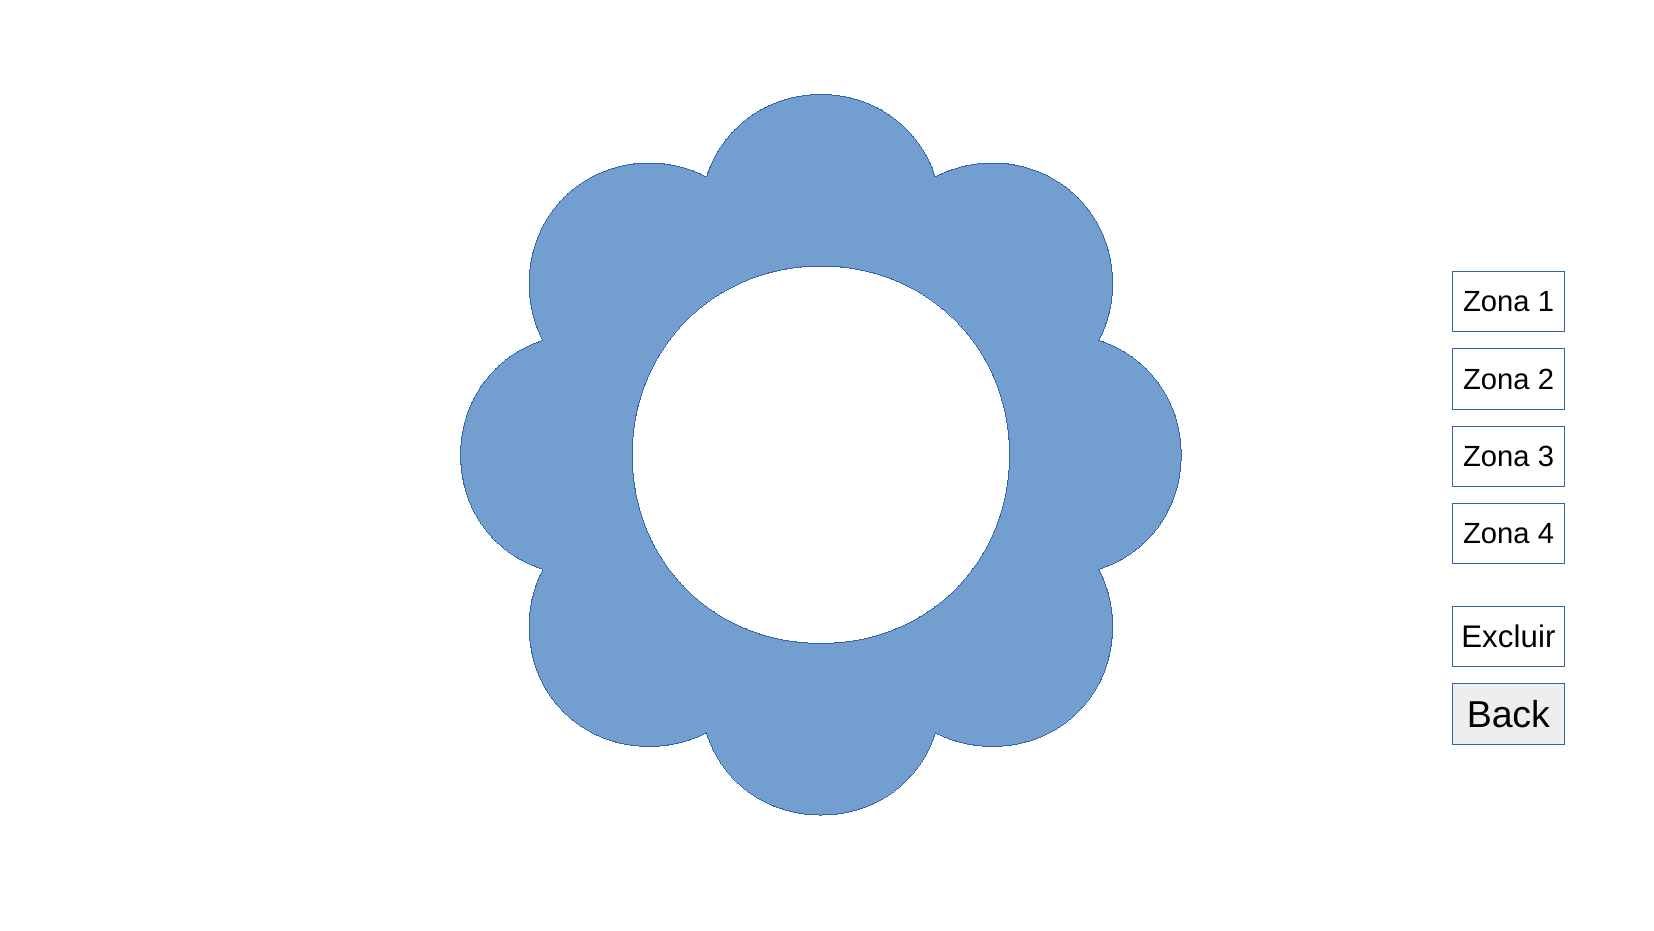

Zona 1
Zona 2
Zona 3
Zona 4
Excluir
Back